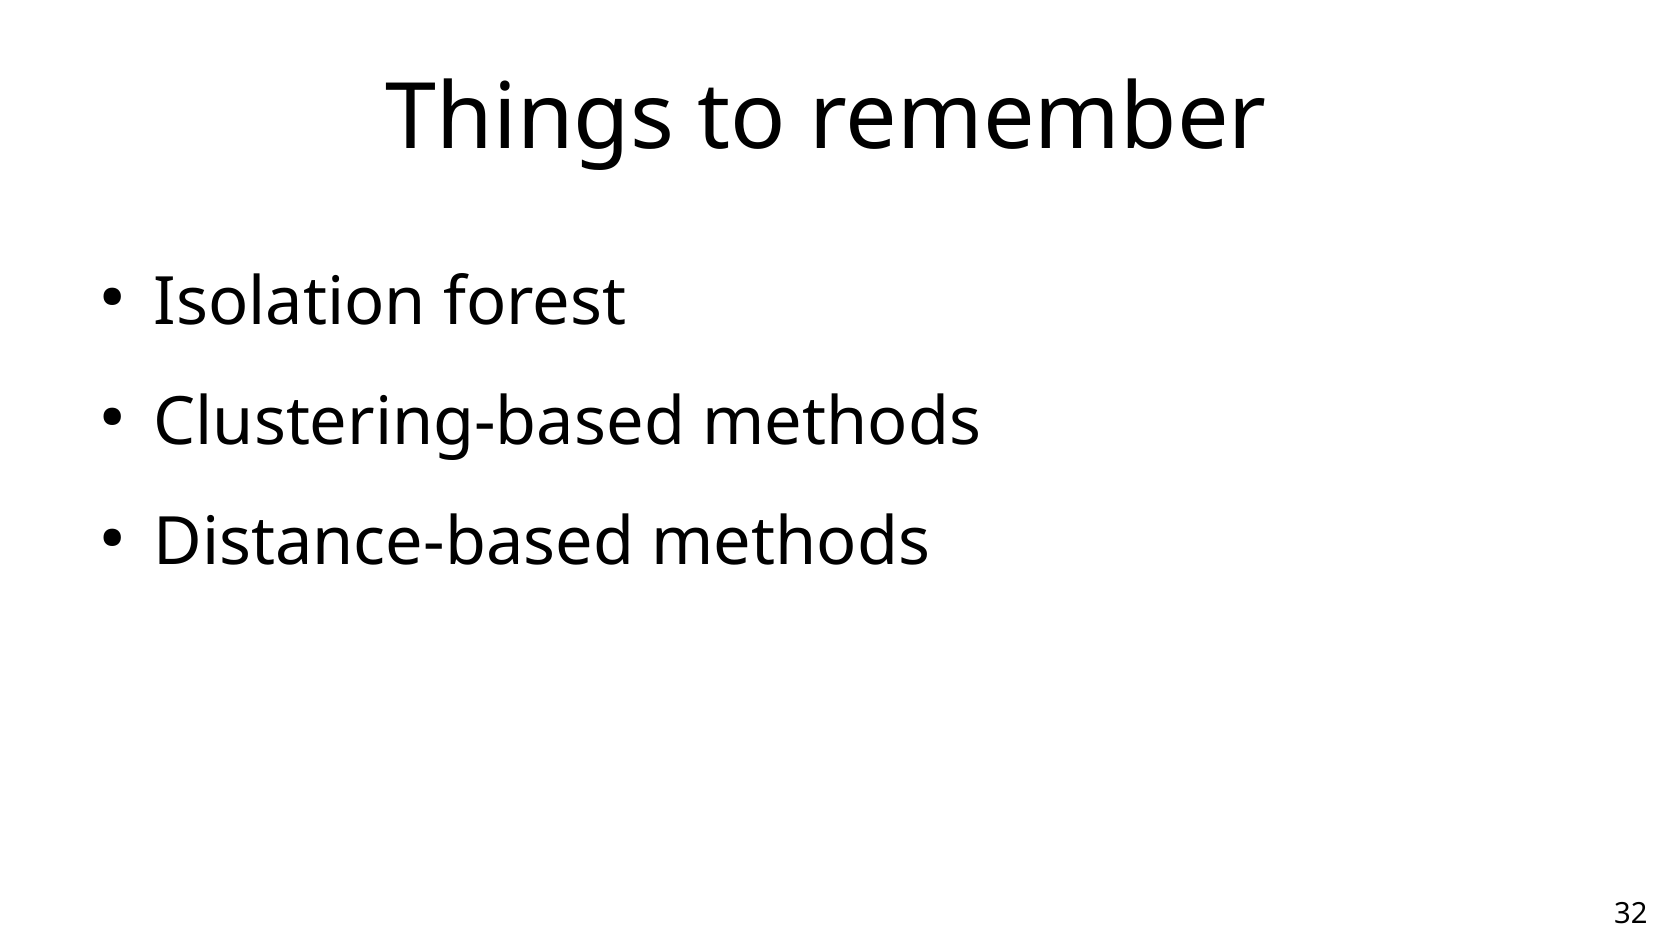

# Things to remember
Isolation forest
Clustering-based methods
Distance-based methods
32